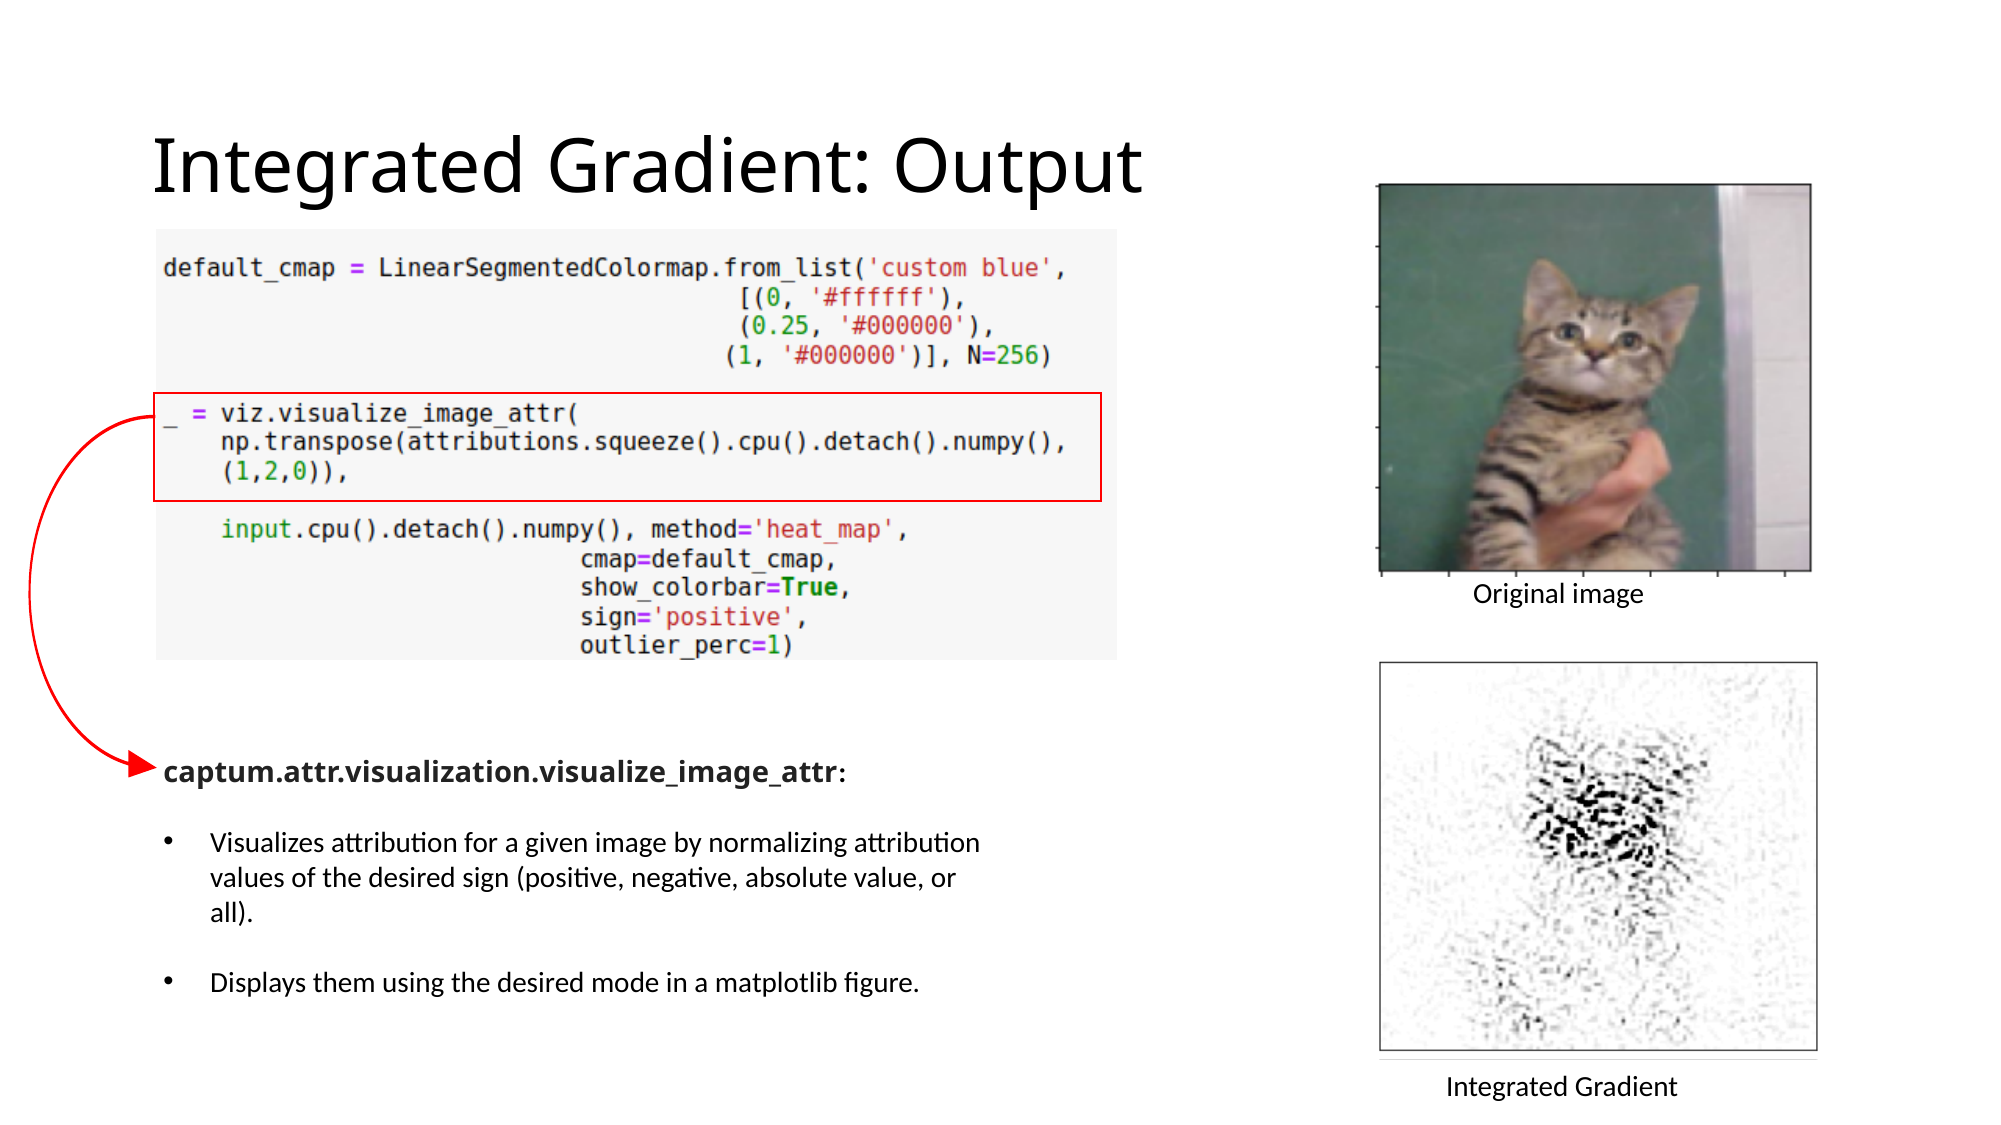

# Integrated Gradient: Output
Original image
captum.attr.visualization.visualize_image_attr:
Visualizes attribution for a given image by normalizing attribution values of the desired sign (positive, negative, absolute value, or all).
Displays them using the desired mode in a matplotlib figure.
Integrated Gradient